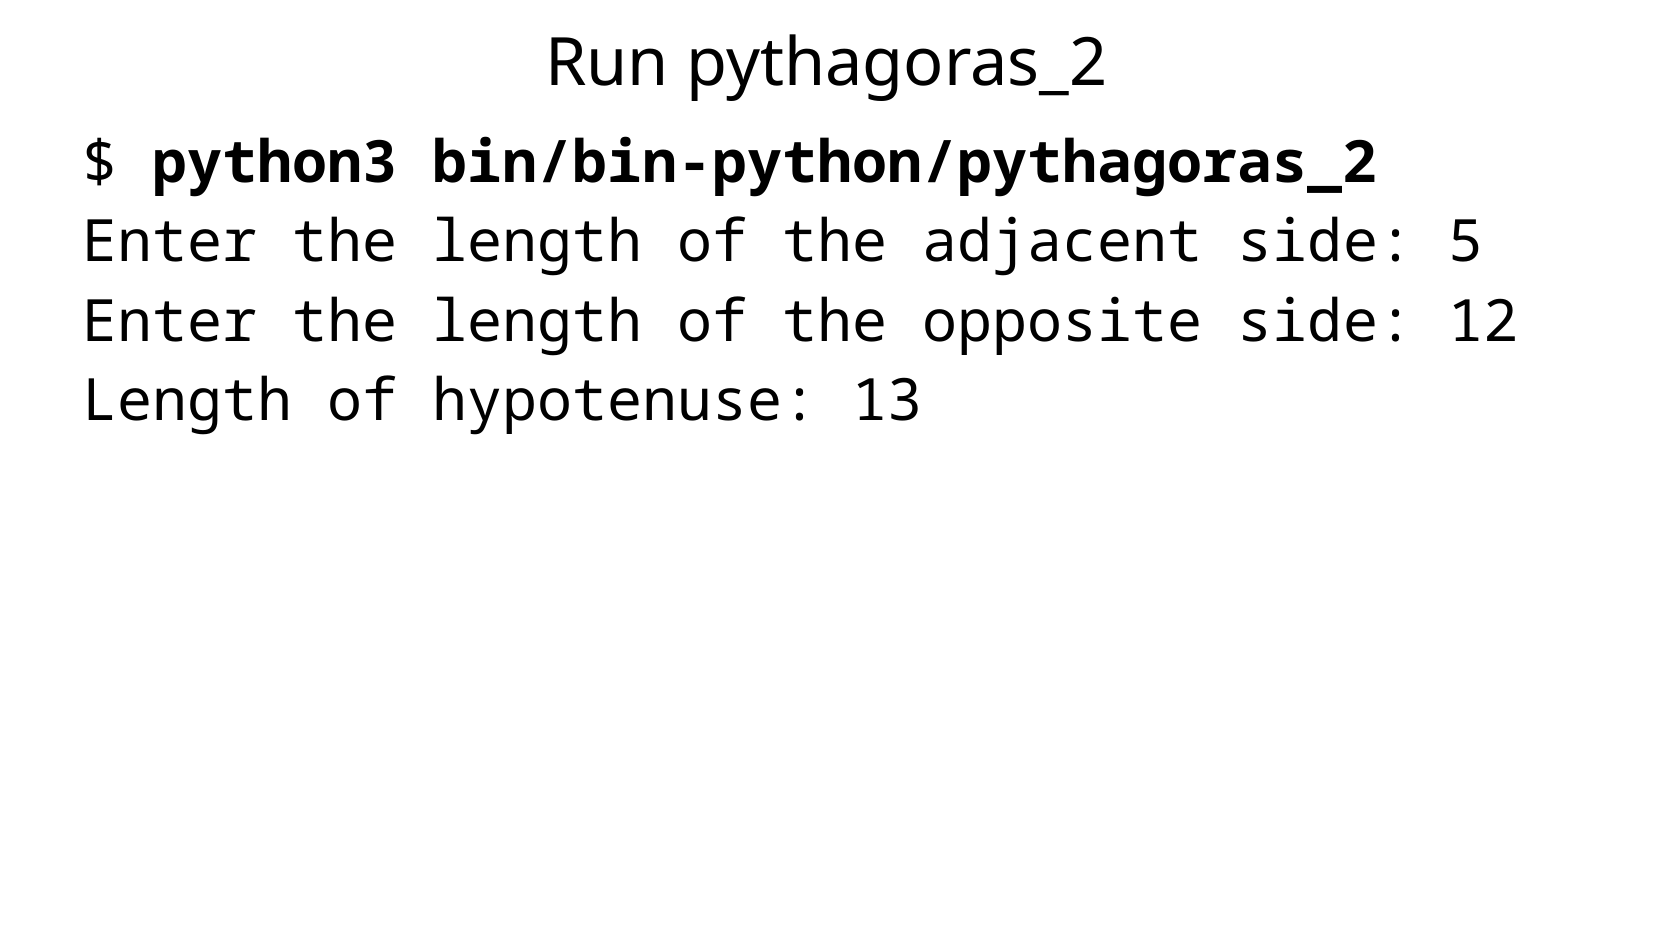

# Run pythagoras_2
$ python3 bin/bin-python/pythagoras_2
Enter the length of the adjacent side: 5
Enter the length of the opposite side: 12
Length of hypotenuse: 13